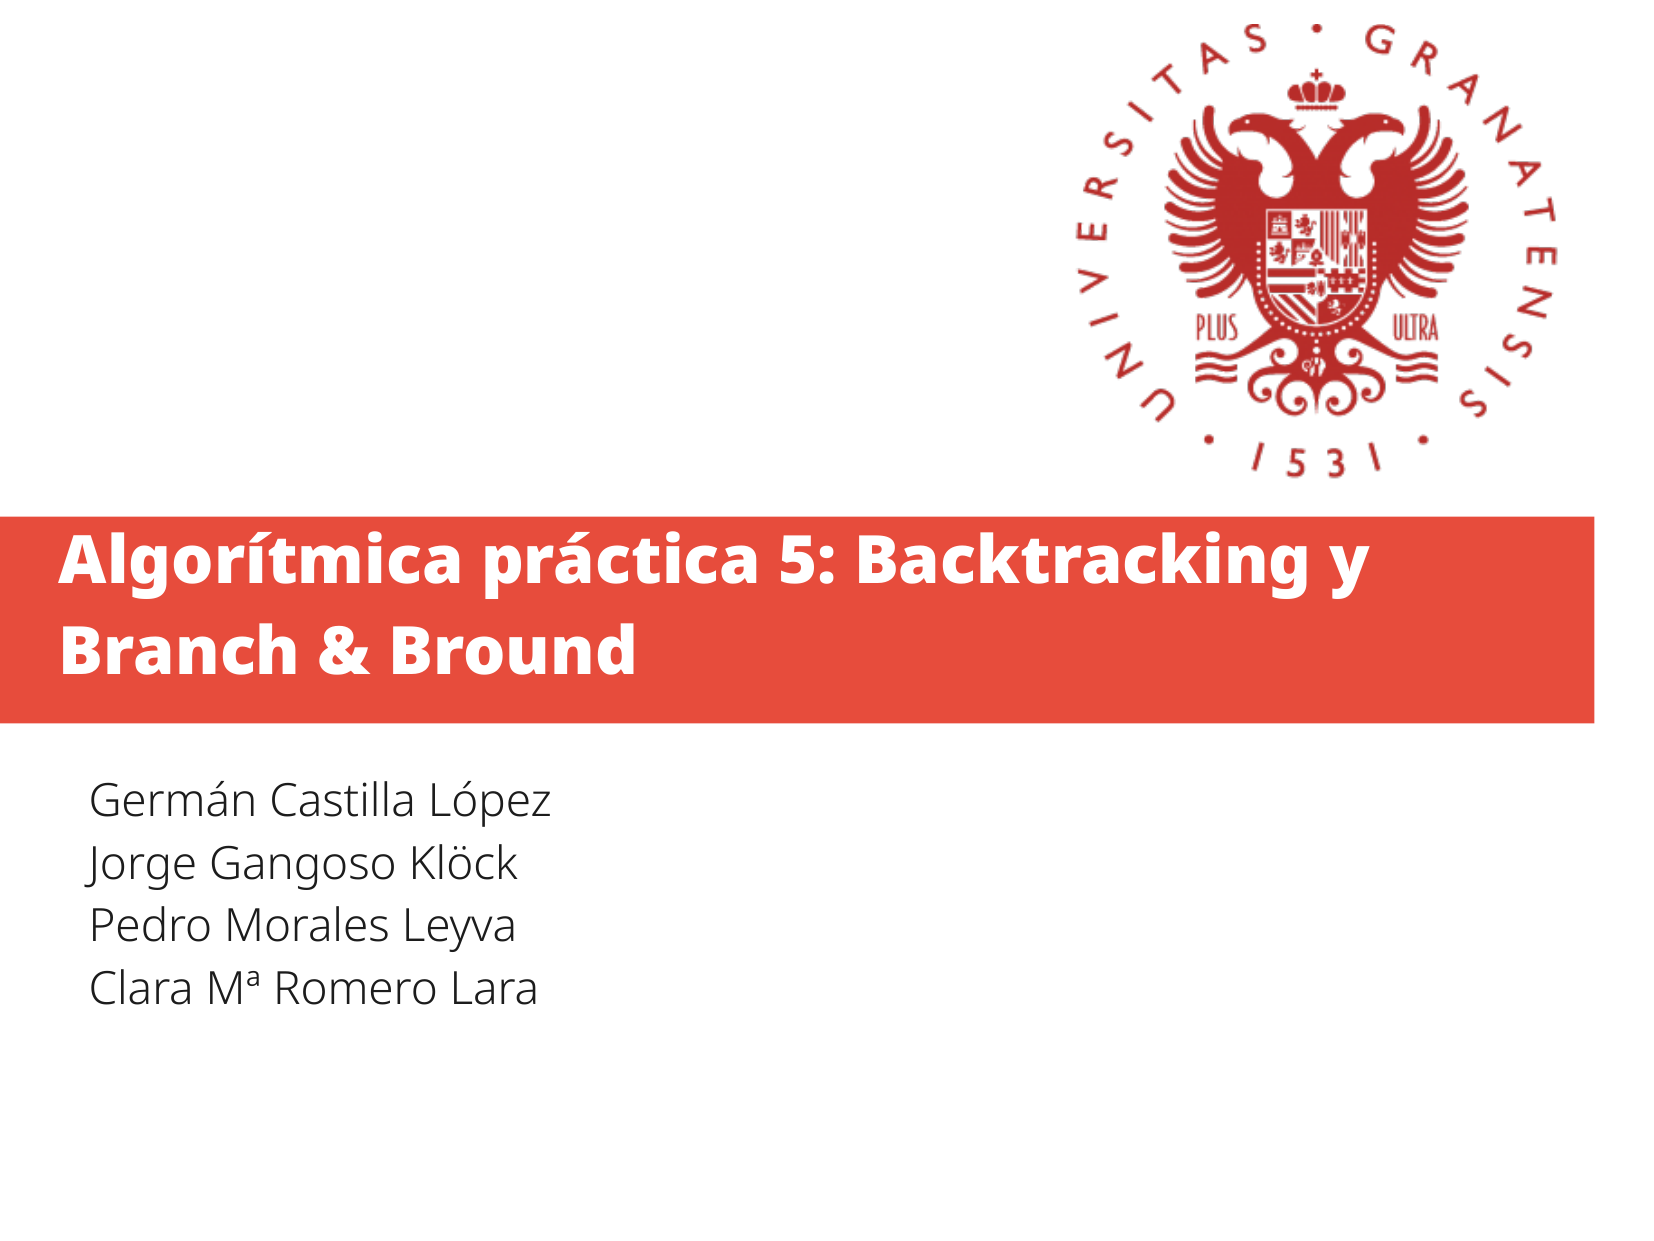

# Algorítmica práctica 5: Backtracking y Branch & Bround
Germán Castilla López
Jorge Gangoso Klöck
Pedro Morales Leyva
Clara Mª Romero Lara